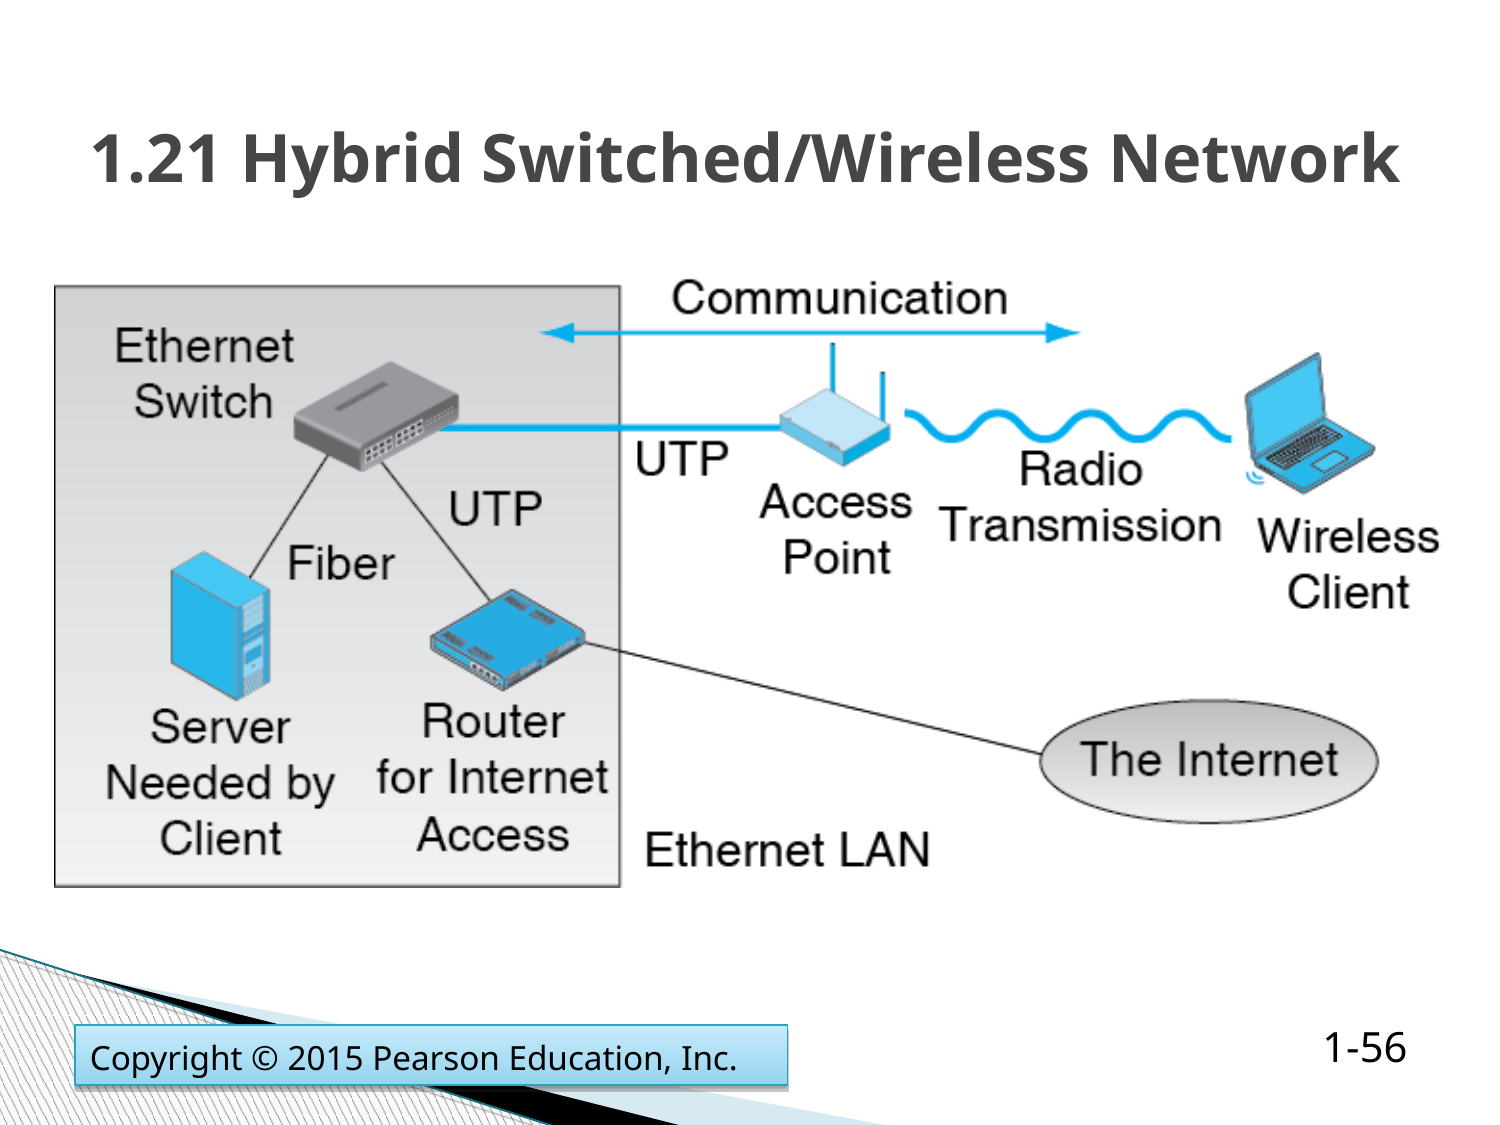

# 1.21 Hybrid Switched/Wireless Network
Copyright © 2015 Pearson Education, Inc.